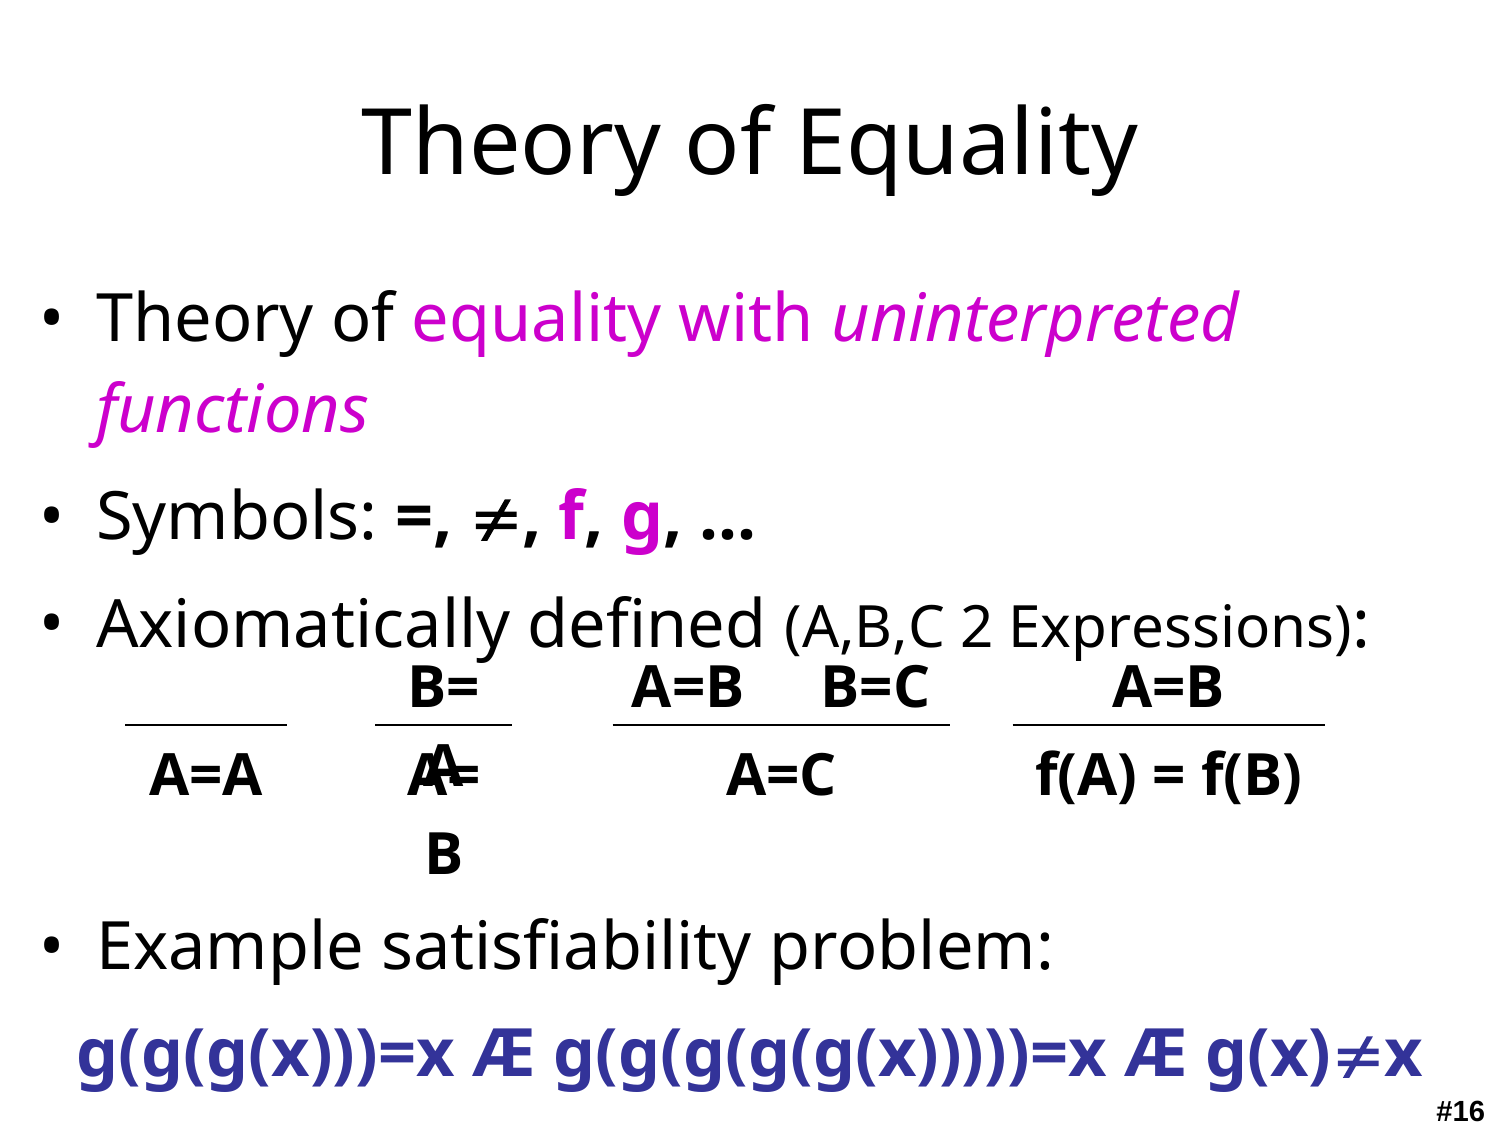

# Theory of Equality
Theory of equality with uninterpreted functions
Symbols: =, , f, g, …
Axiomatically defined (A,B,C 2 Expressions):
Example satisfiability problem:
g(g(g(x)))=x Æ g(g(g(g(g(x)))))=x Æ g(x)x
A=A
B=A
A=B
A=B B=C
A=C
A=B
f(A) = f(B)
16